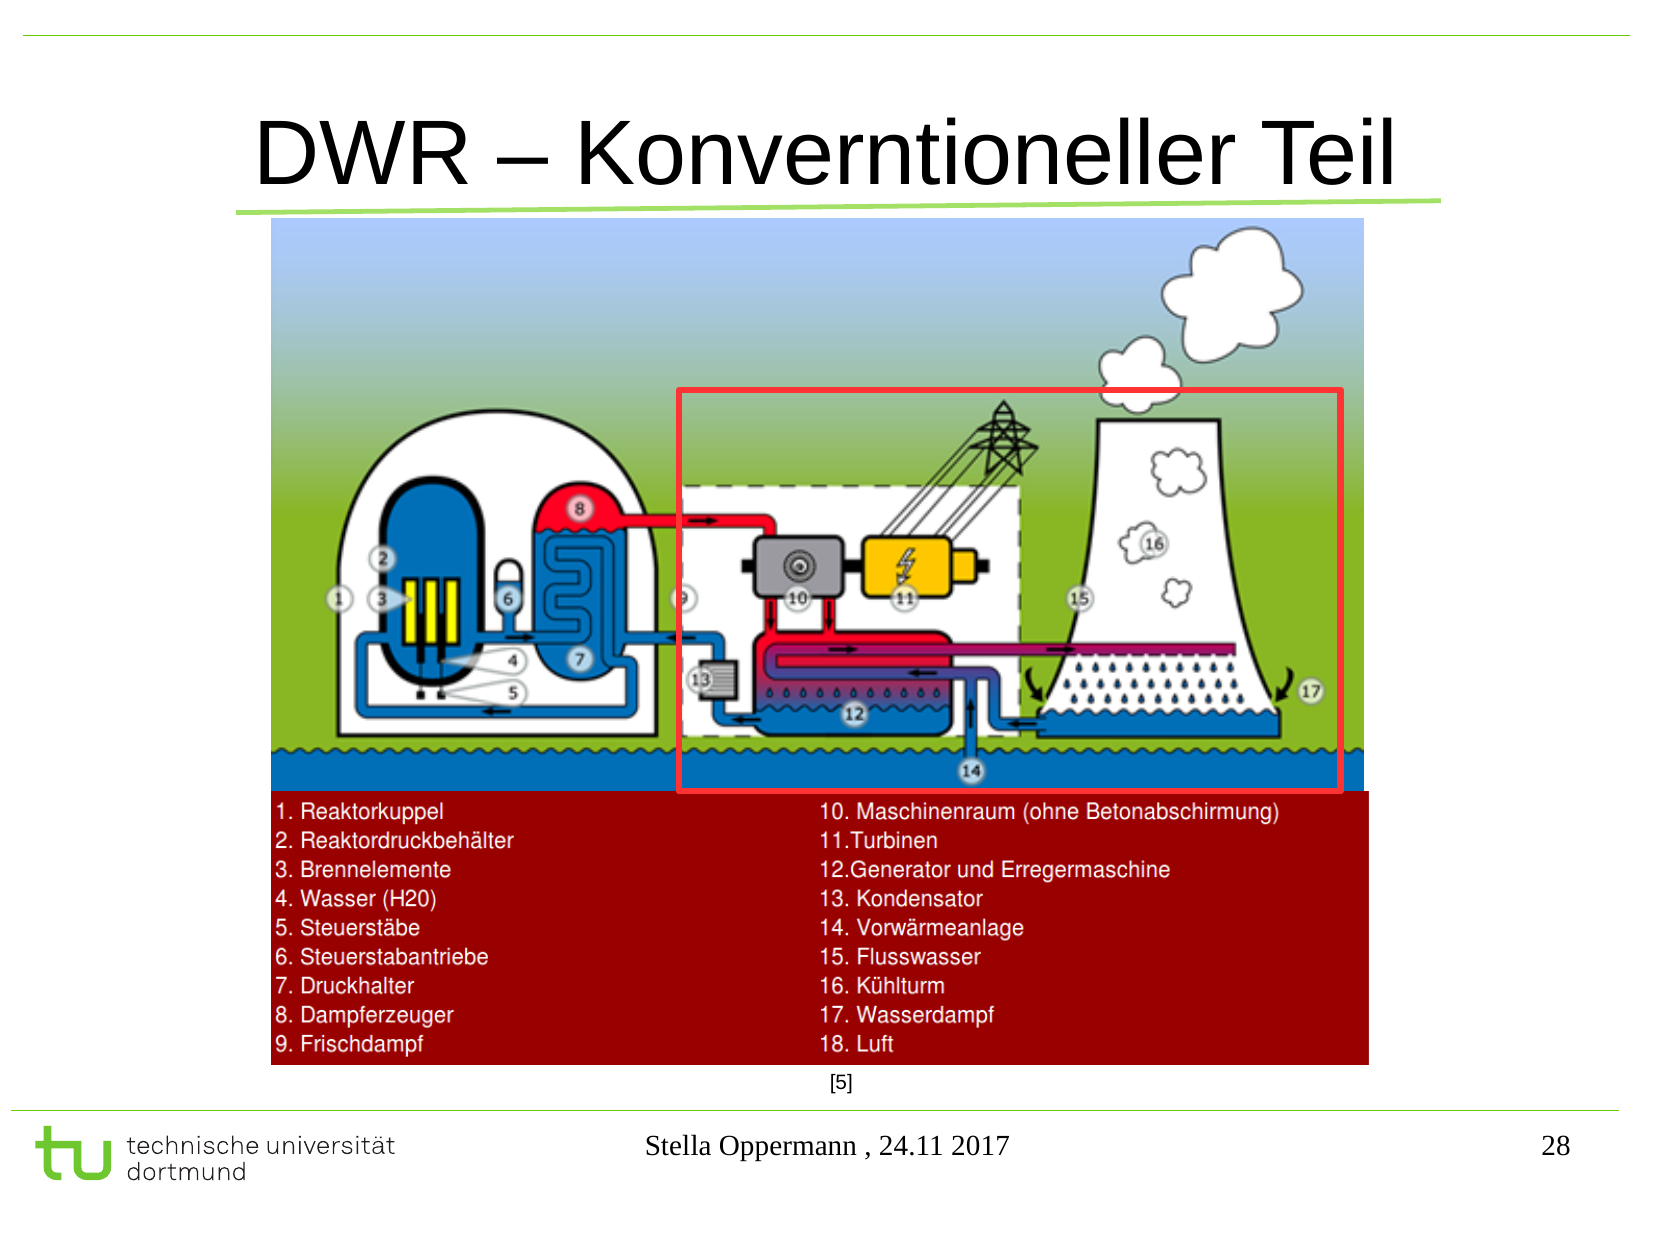

# DWR – Konverntioneller Teil
[5]
Stella Oppermann , 24.11 2017
28